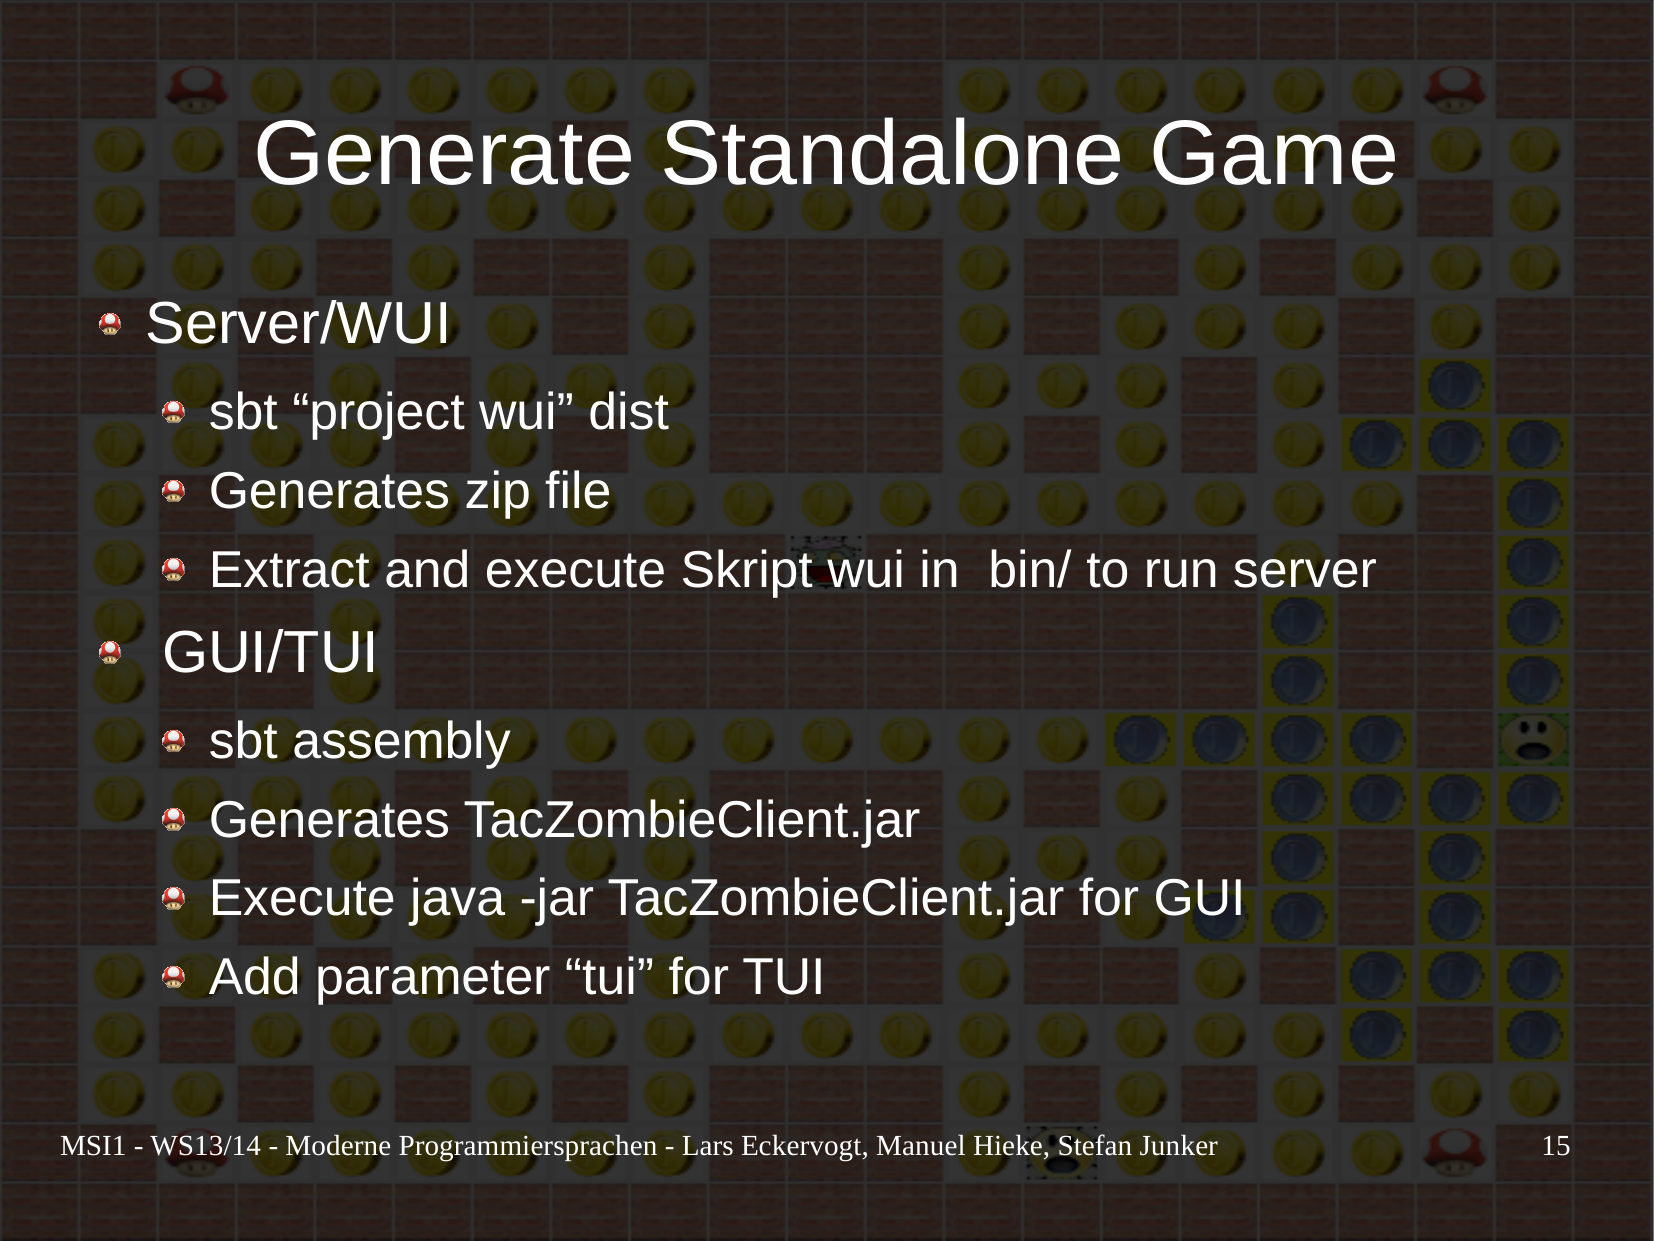

# Generate Standalone Game
Server/WUI
sbt “project wui” dist
Generates zip file
Extract and execute Skript wui in bin/ to run server
 GUI/TUI
sbt assembly
Generates TacZombieClient.jar
Execute java -jar TacZombieClient.jar for GUI
Add parameter “tui” for TUI
MSI1 - WS13/14 - Moderne Programmiersprachen - Lars Eckervogt, Manuel Hieke, Stefan Junker
15